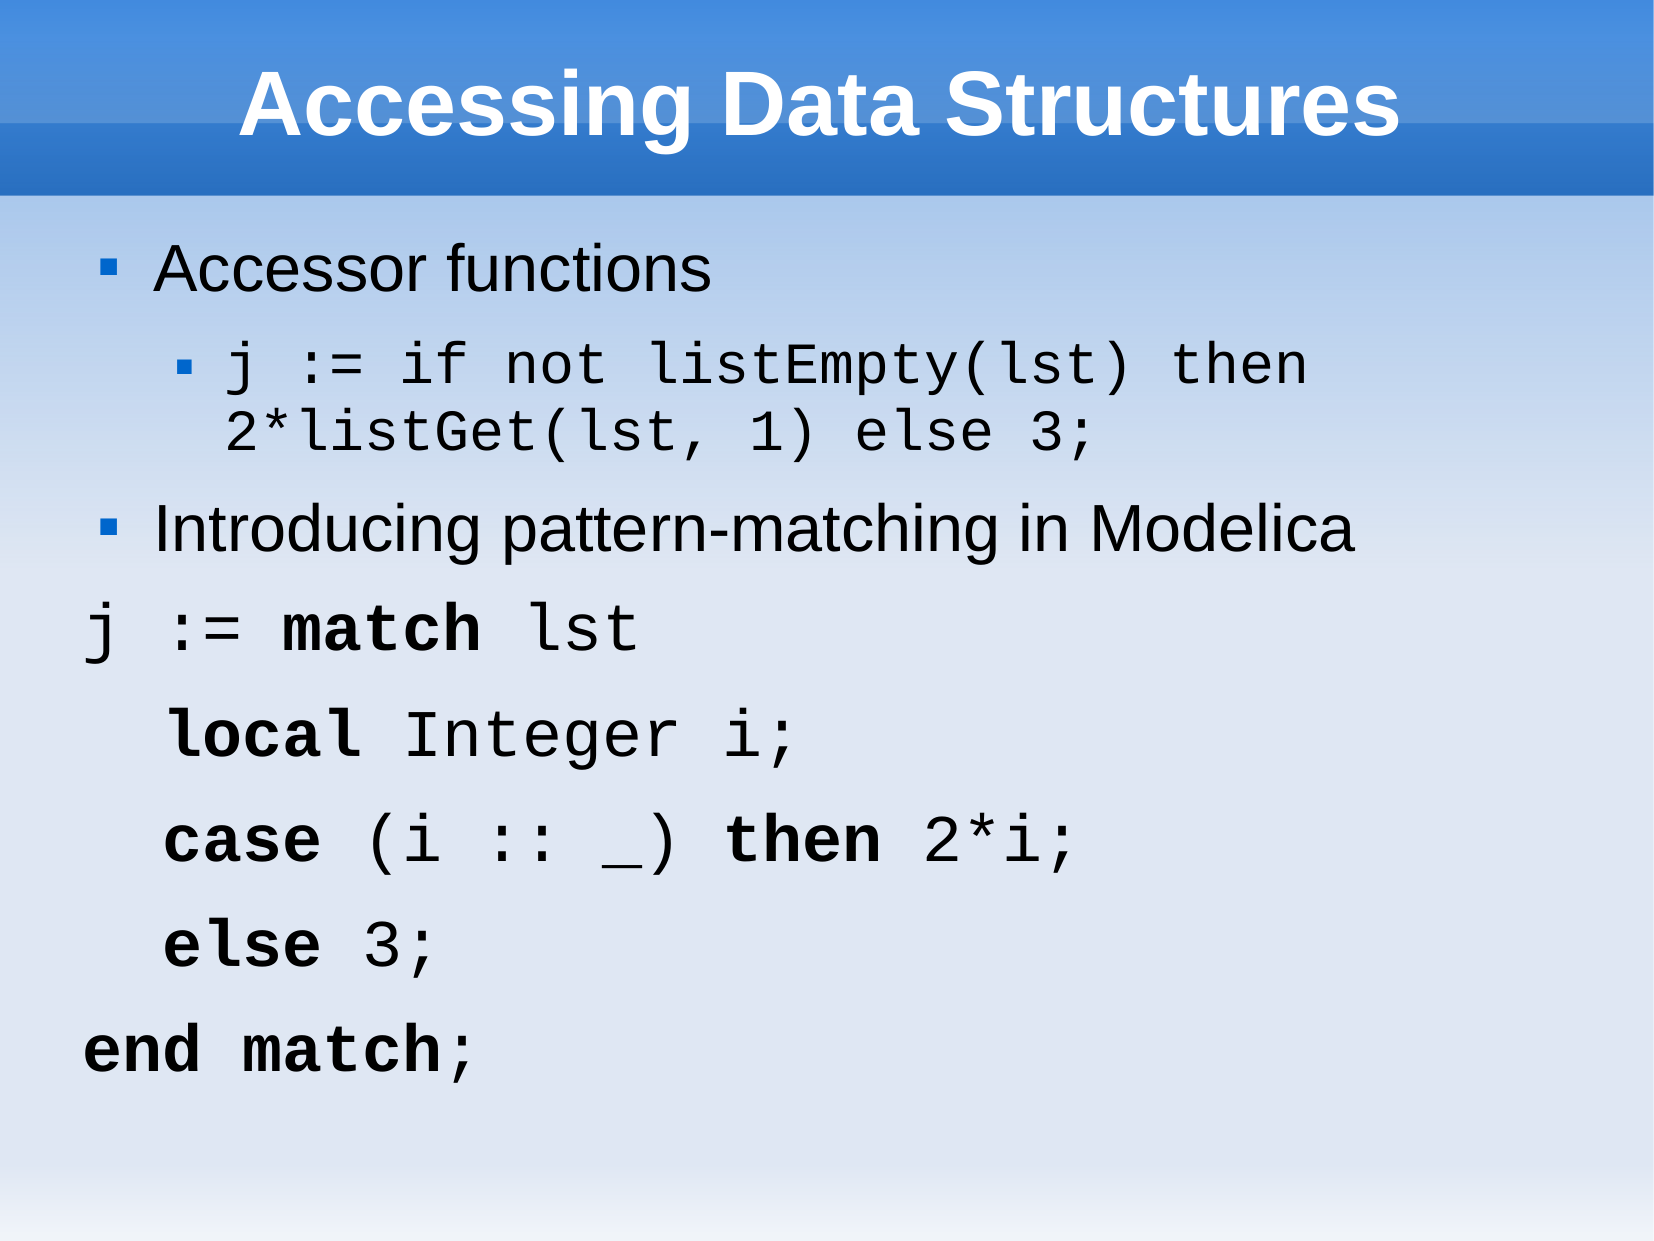

# Accessing Data Structures
Accessor functions
j := if not listEmpty(lst) then 2*listGet(lst, 1) else 3;
Introducing pattern-matching in Modelica
j := match lst
 local Integer i;
 case (i :: _) then 2*i;
 else 3;
end match;